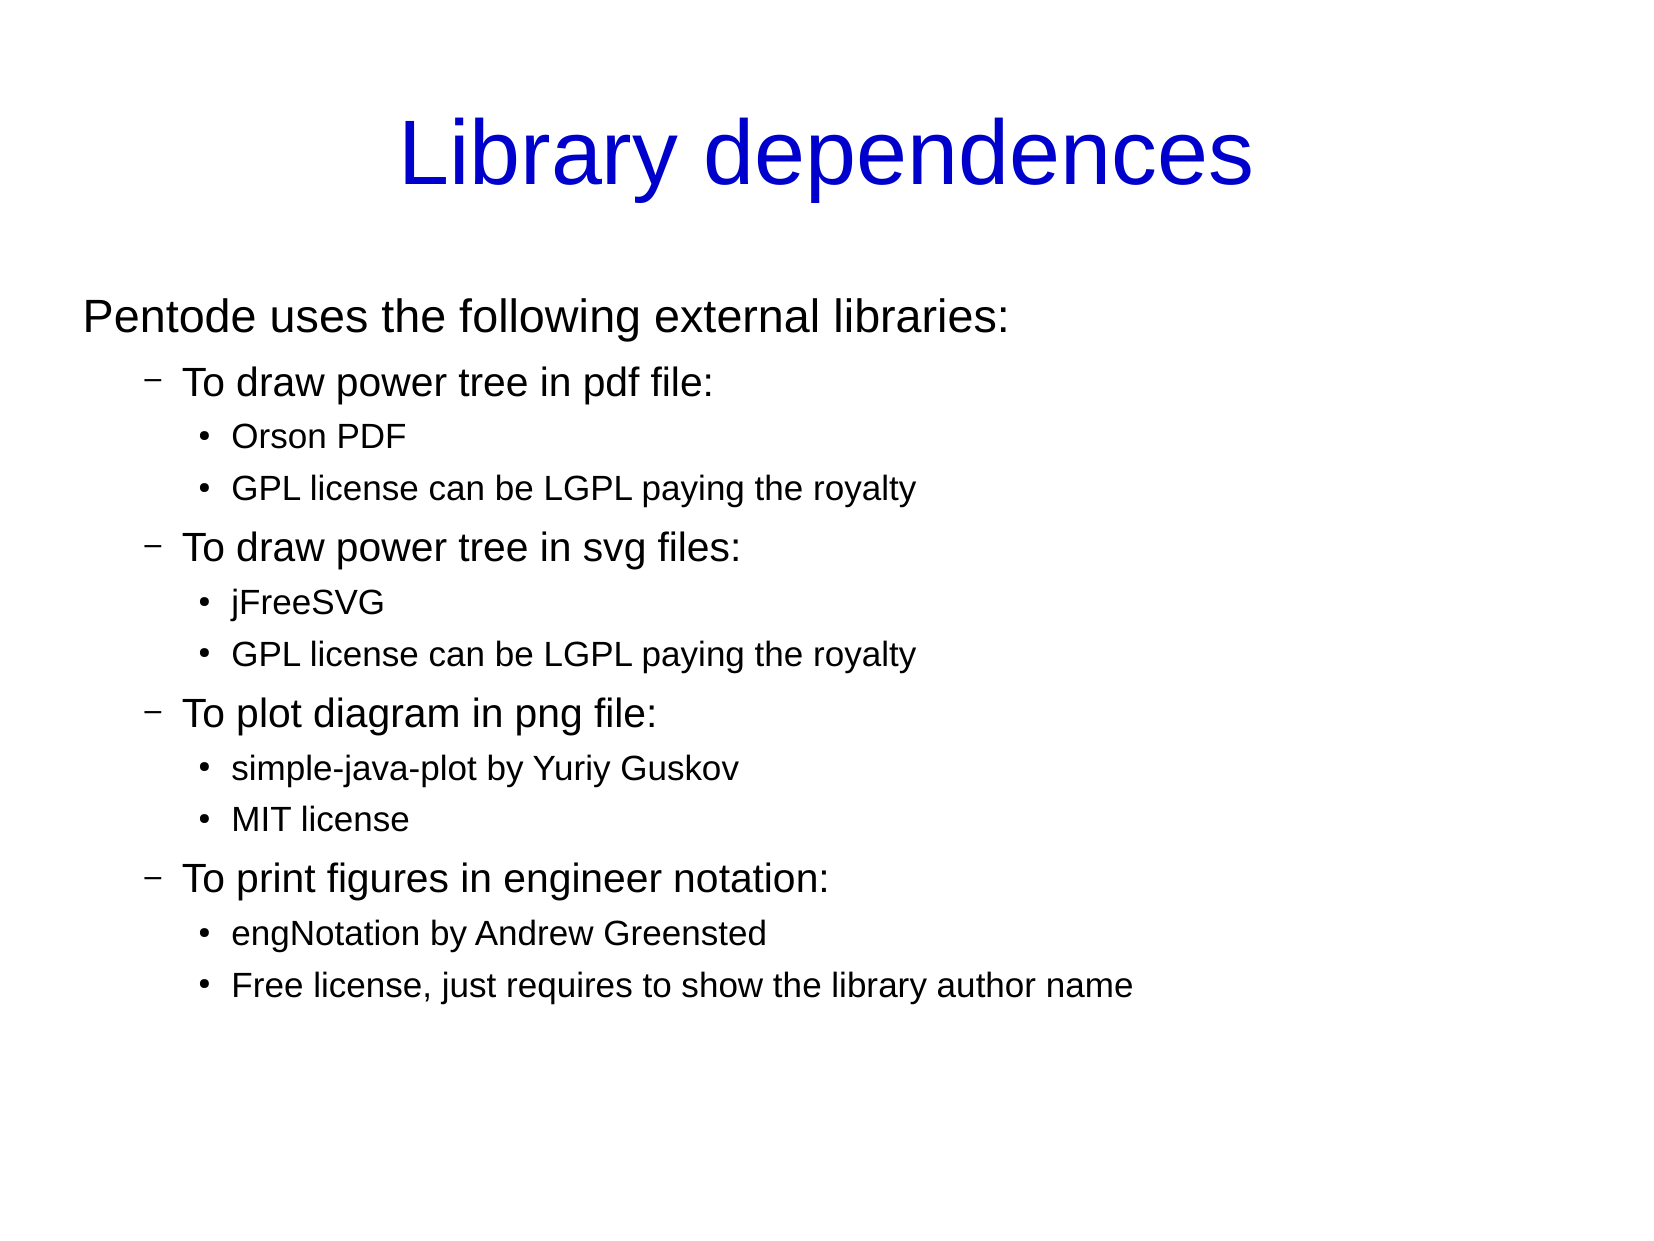

# Library dependences
Pentode uses the following external libraries:
To draw power tree in pdf file:
Orson PDF
GPL license can be LGPL paying the royalty
To draw power tree in svg files:
jFreeSVG
GPL license can be LGPL paying the royalty
To plot diagram in png file:
simple-java-plot by Yuriy Guskov
MIT license
To print figures in engineer notation:
engNotation by Andrew Greensted
Free license, just requires to show the library author name